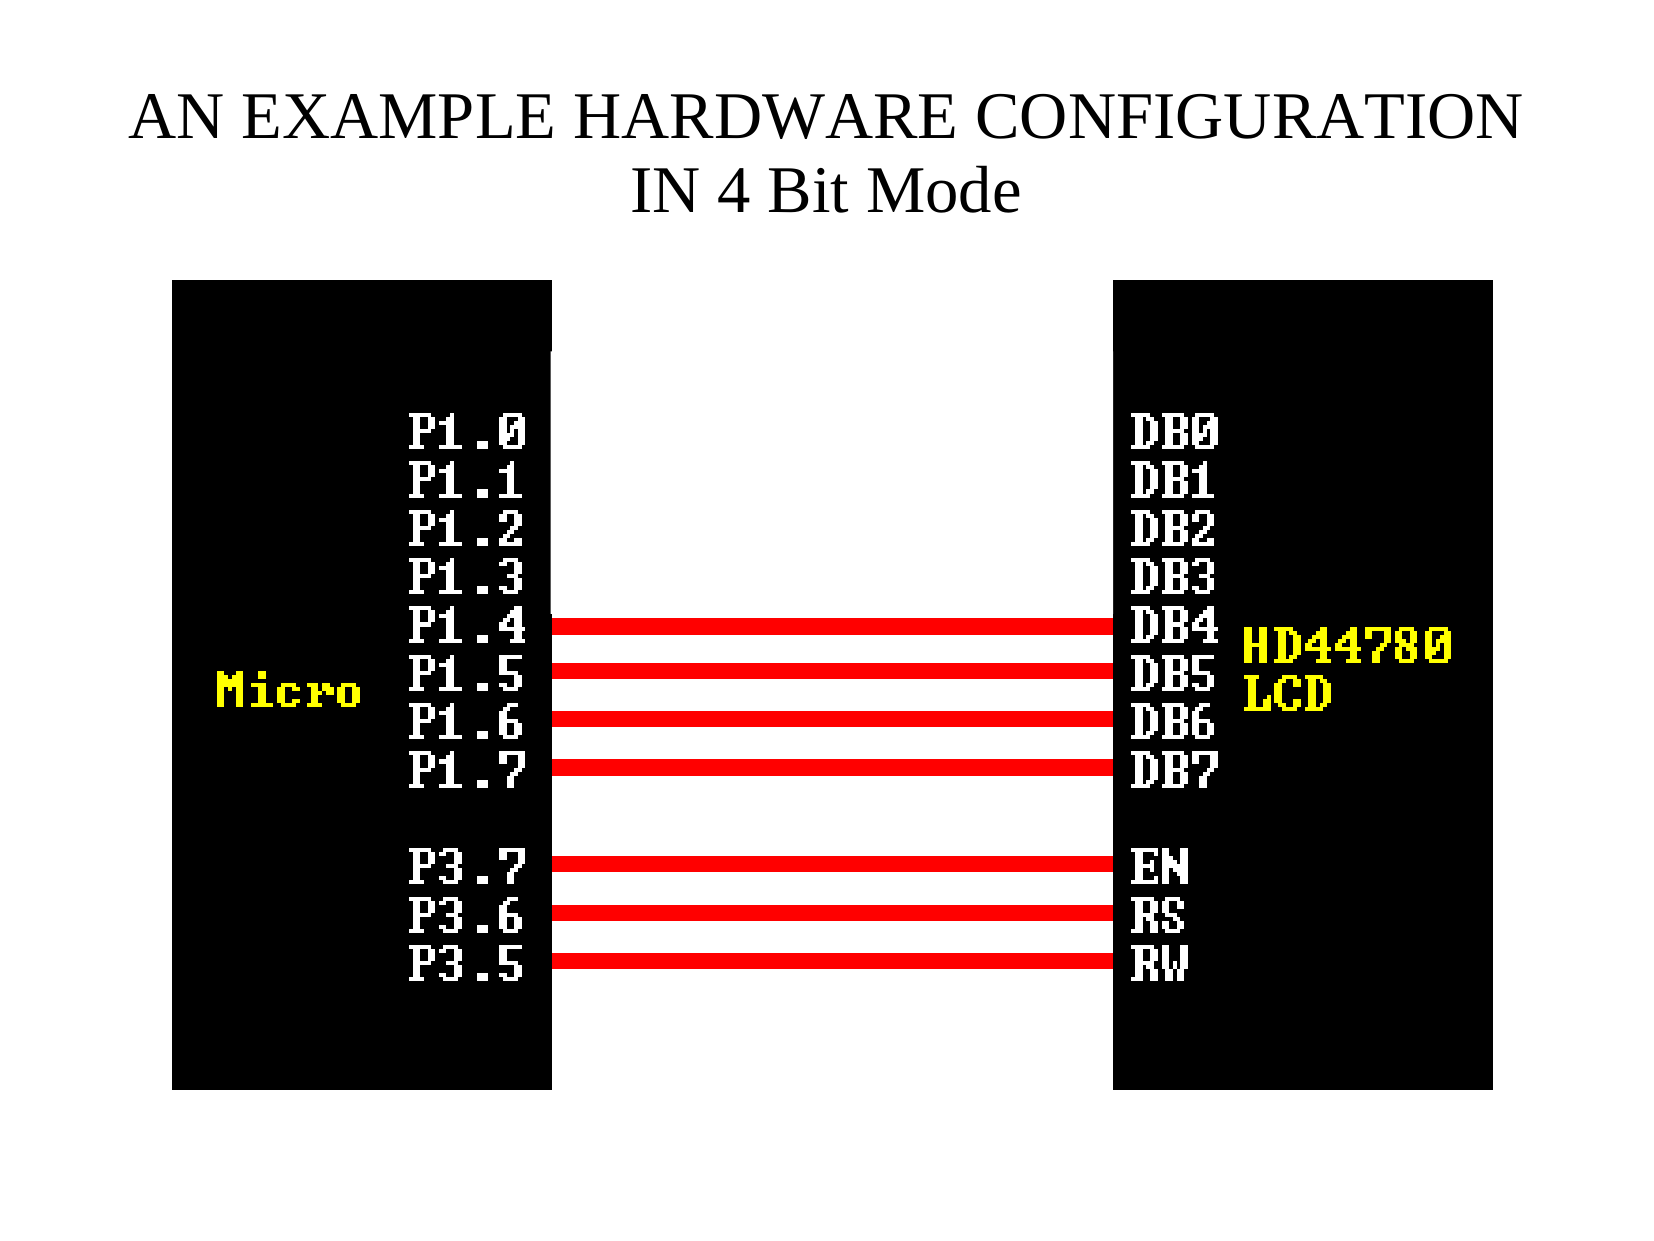

# AN EXAMPLE HARDWARE CONFIGURATION IN 4 Bit Mode